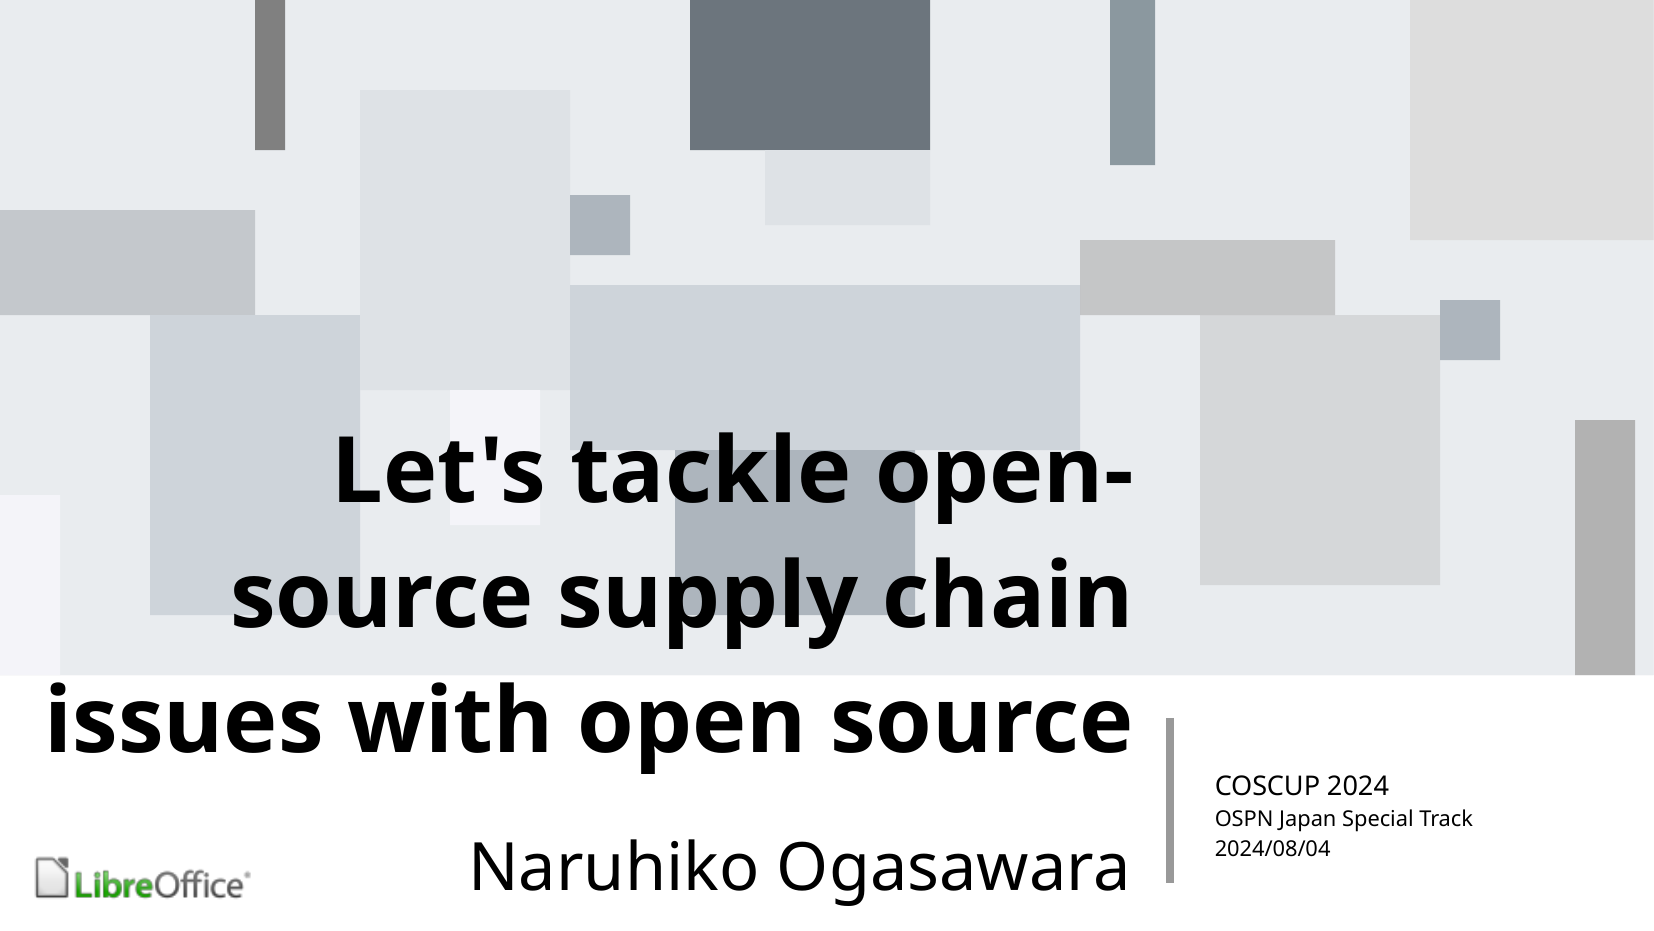

# Let's tackle open-source supply chain issues with open source
COSCUP 2024
OSPN Japan Special Track
2024/08/04
Naruhiko Ogasawara